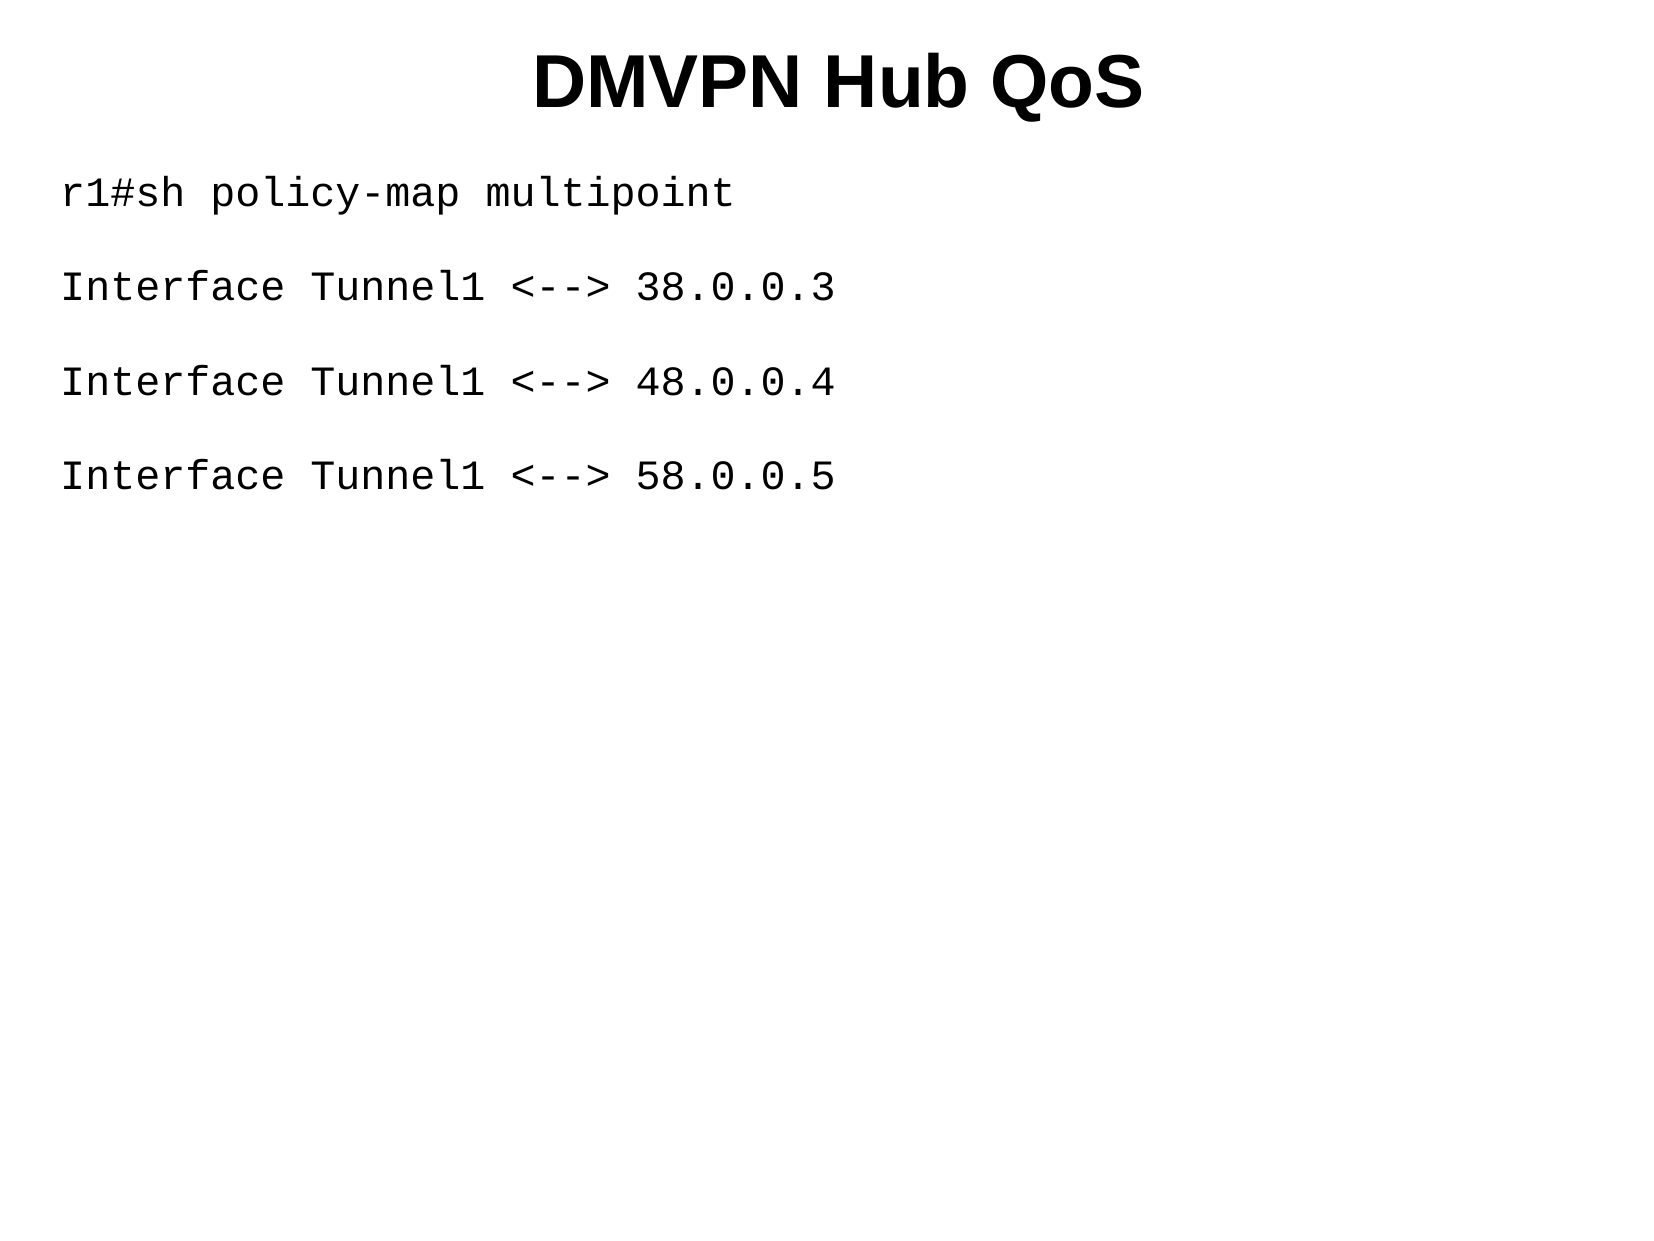

DMVPN Hub QoS
# r1#sh policy-map multipoint
Interface Tunnel1 <--> 38.0.0.3
Interface Tunnel1 <--> 48.0.0.4
Interface Tunnel1 <--> 58.0.0.5